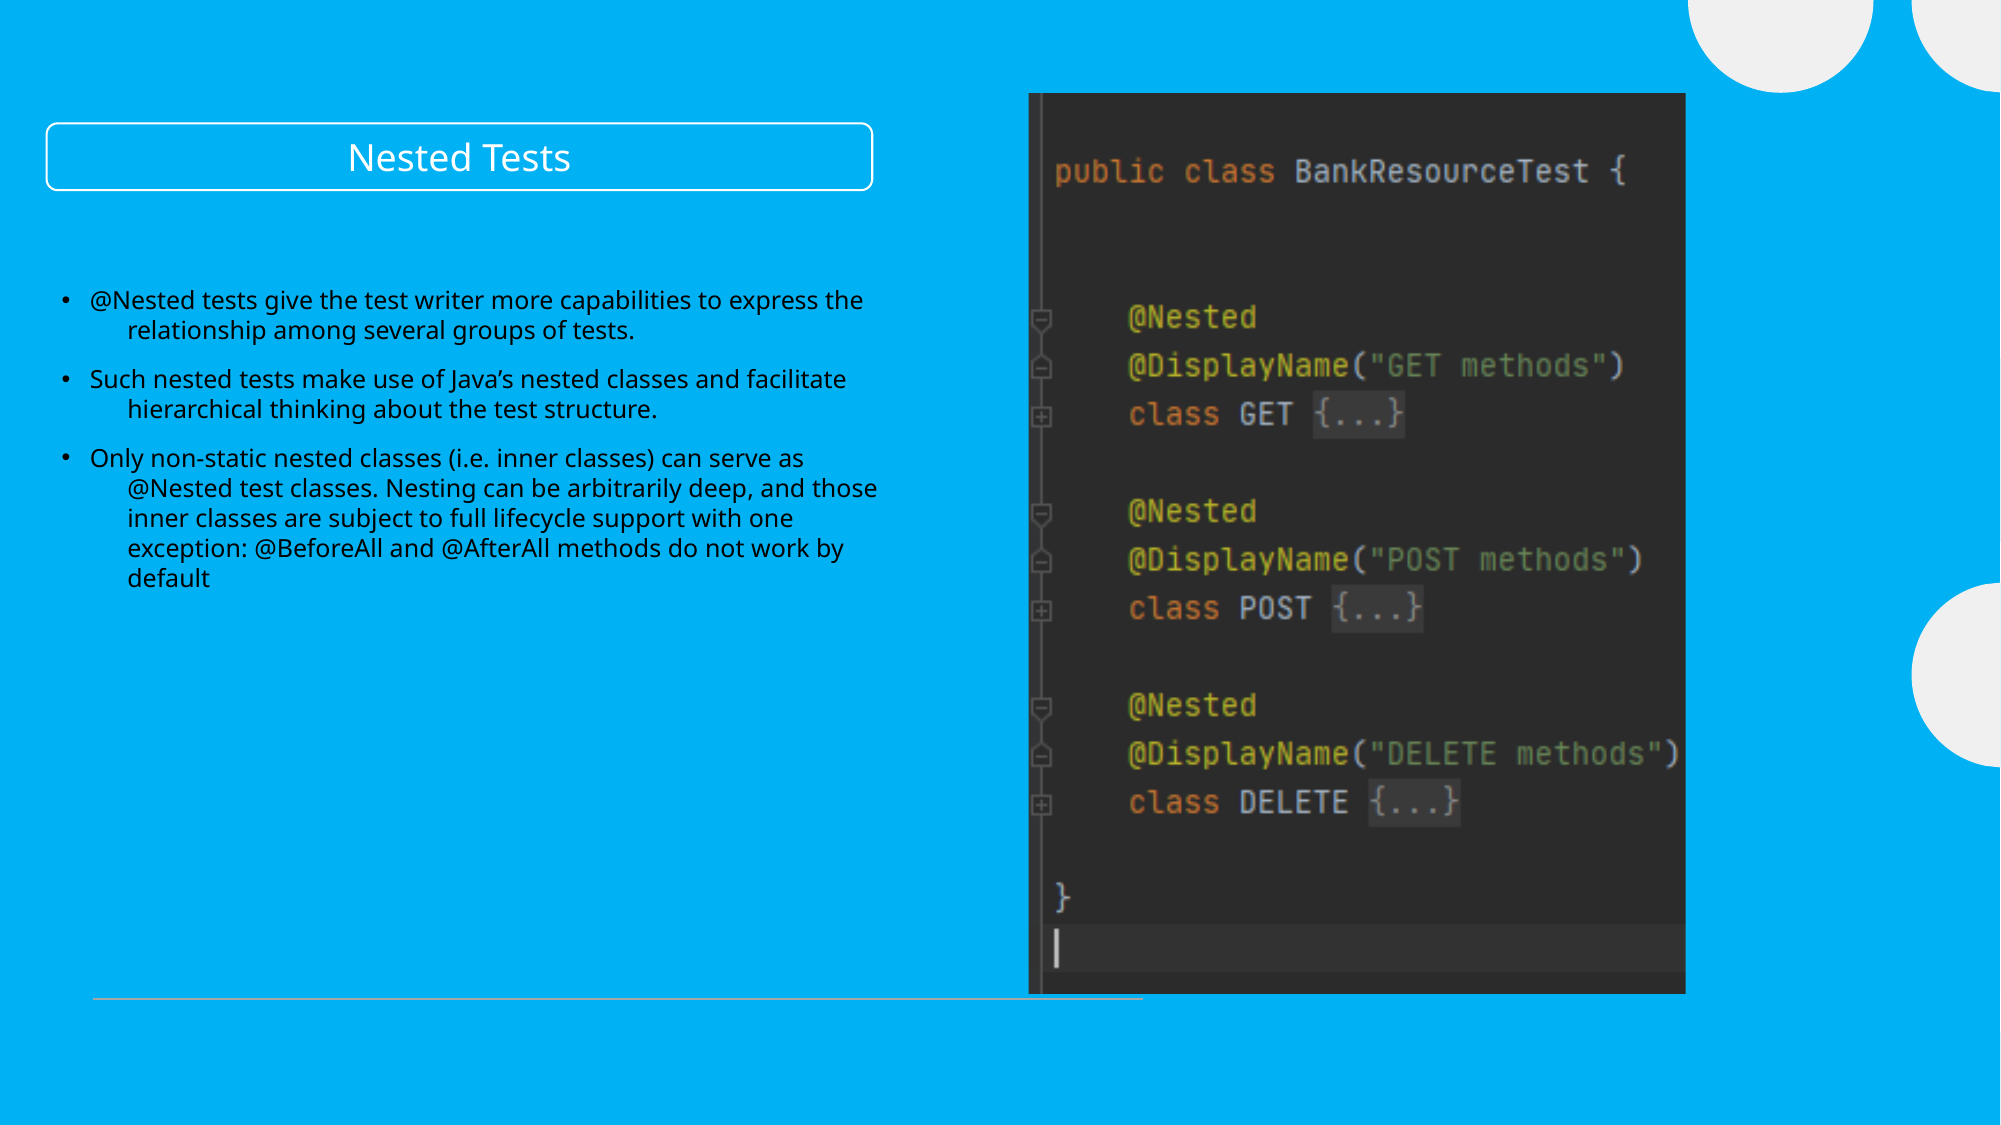

Nested Tests
@Nested tests give the test writer more capabilities to express the relationship among several groups of tests.
Such nested tests make use of Java’s nested classes and facilitate hierarchical thinking about the test structure.
Only non-static nested classes (i.e. inner classes) can serve as @Nested test classes. Nesting can be arbitrarily deep, and those inner classes are subject to full lifecycle support with one exception: @BeforeAll and @AfterAll methods do not work by default